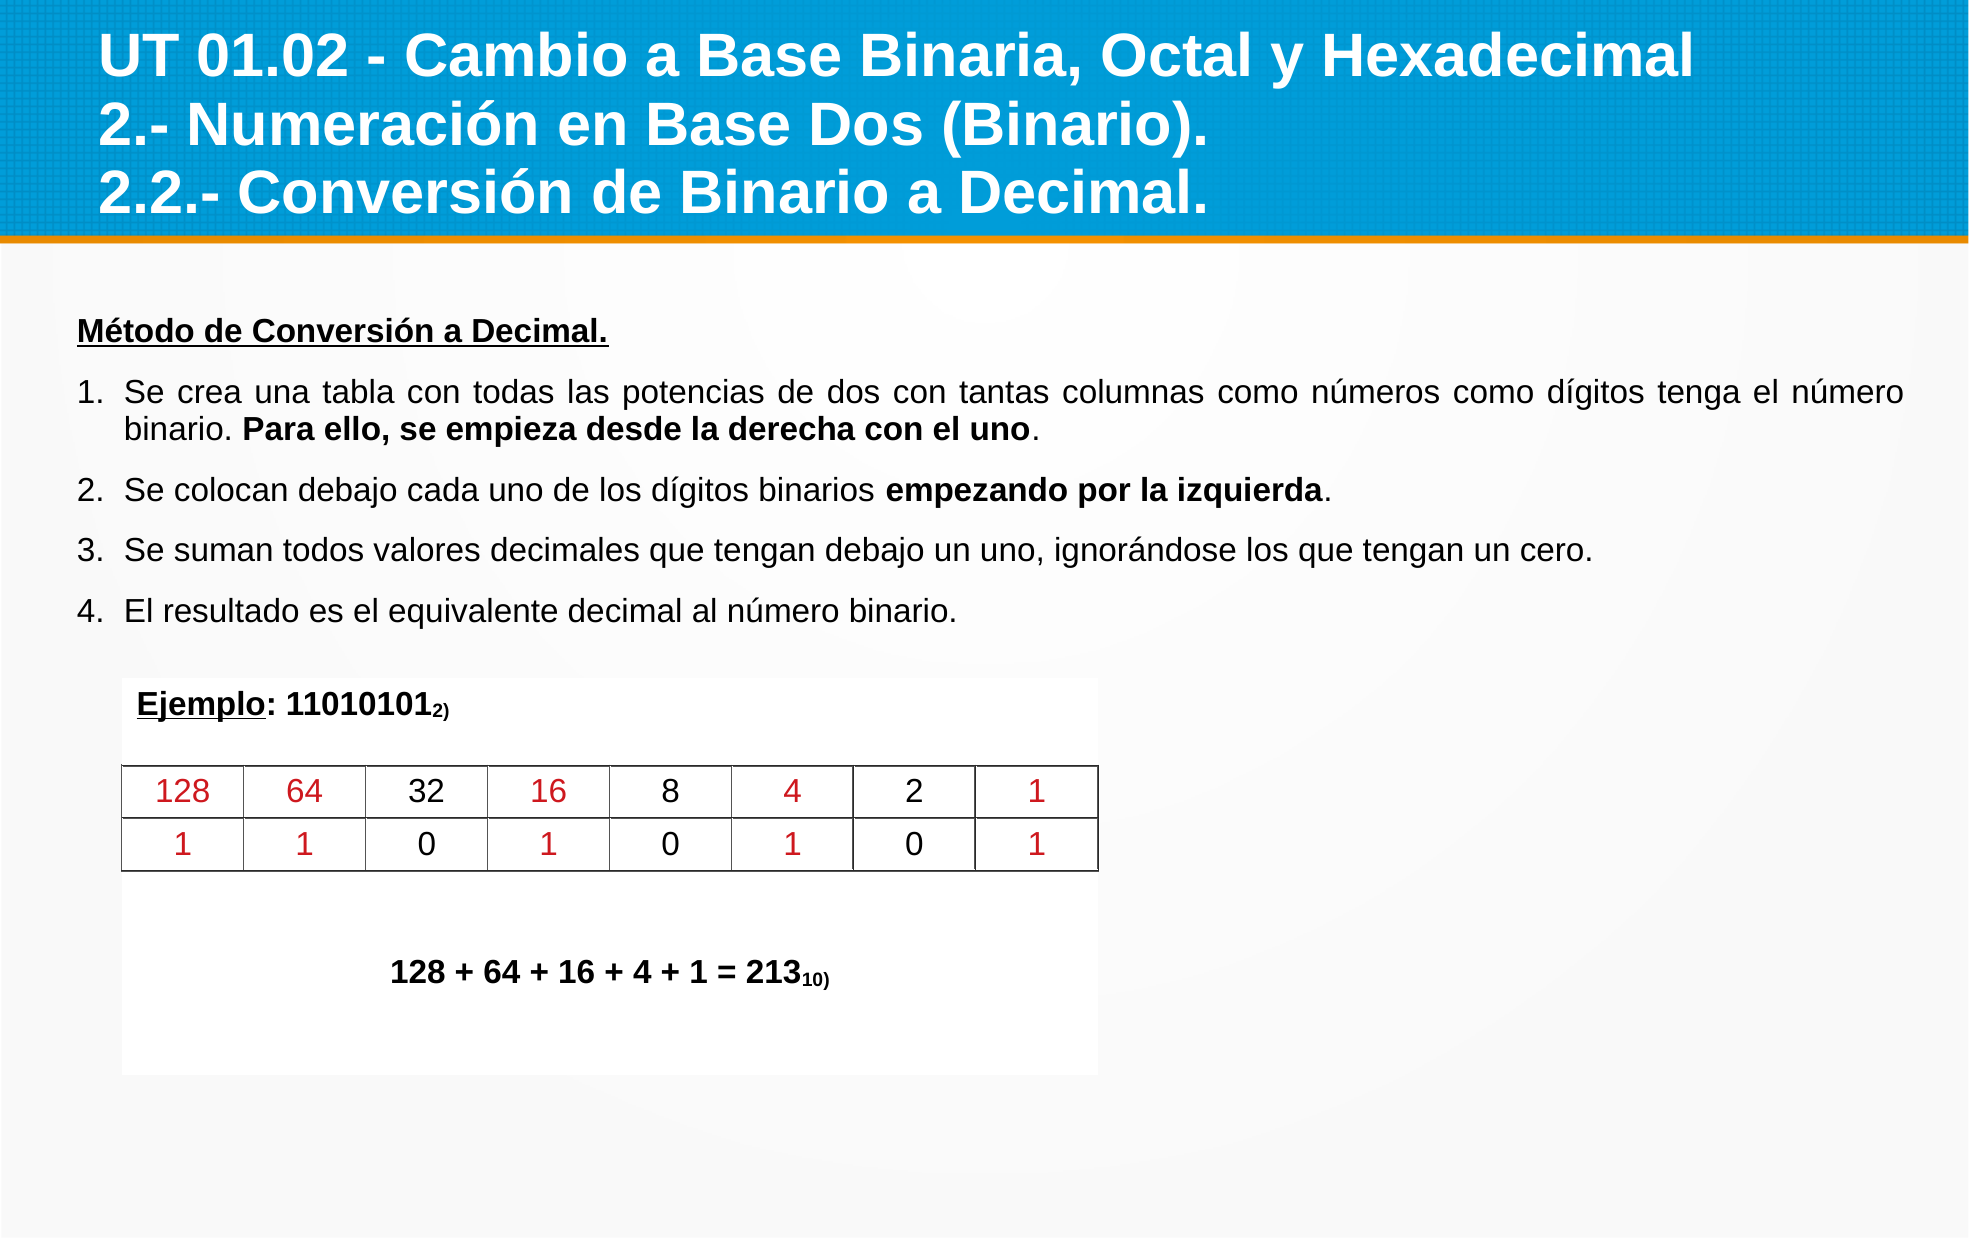

# UT 01.02 - Cambio a Base Binaria, Octal y Hexadecimal 2.- Numeración en Base Dos (Binario). 2.2.- Conversión de Binario a Decimal.
Método de Conversión a Decimal.
Se crea una tabla con todas las potencias de dos con tantas columnas como números como dígitos tenga el número binario. Para ello, se empieza desde la derecha con el uno.
Se colocan debajo cada uno de los dígitos binarios empezando por la izquierda.
Se suman todos valores decimales que tengan debajo un uno, ignorándose los que tengan un cero.
El resultado es el equivalente decimal al número binario.
| Ejemplo: 110101012) | | | | | | | |
| --- | --- | --- | --- | --- | --- | --- | --- |
| 128 | 64 | 32 | 16 | 8 | 4 | 2 | 1 |
| 1 | 1 | 0 | 1 | 0 | 1 | 0 | 1 |
| 128 + 64 + 16 + 4 + 1 = 21310) | | | | | | | |